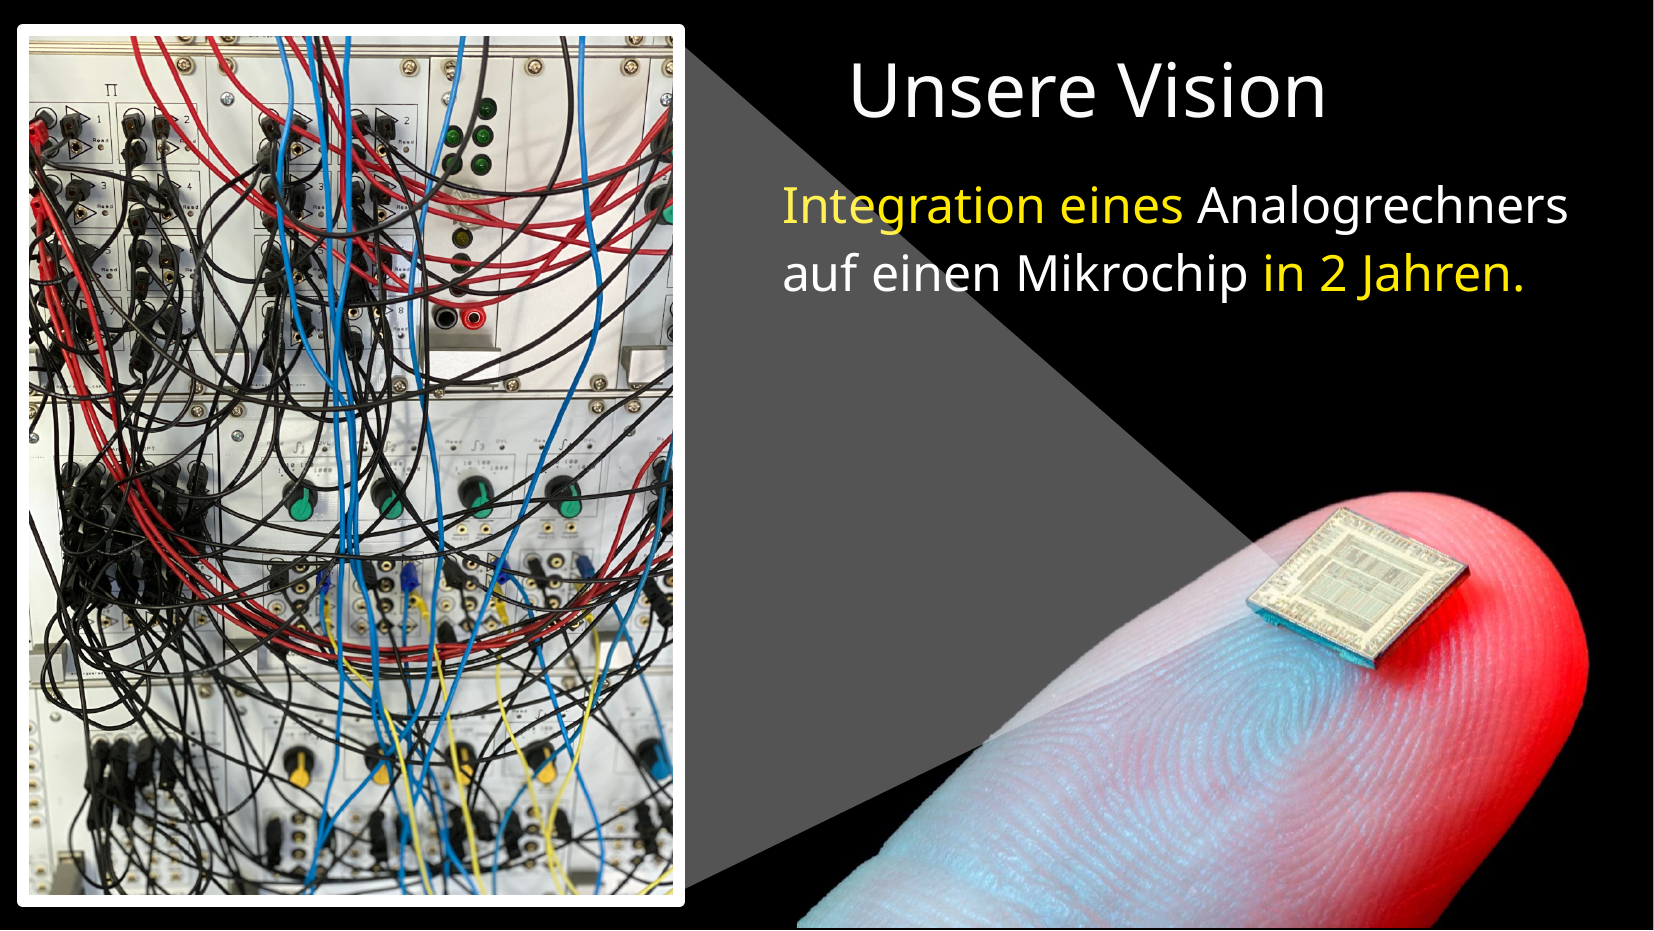

Unsere Vision
Integration eines Analogrechners auf einen Mikrochip in 2 Jahren.